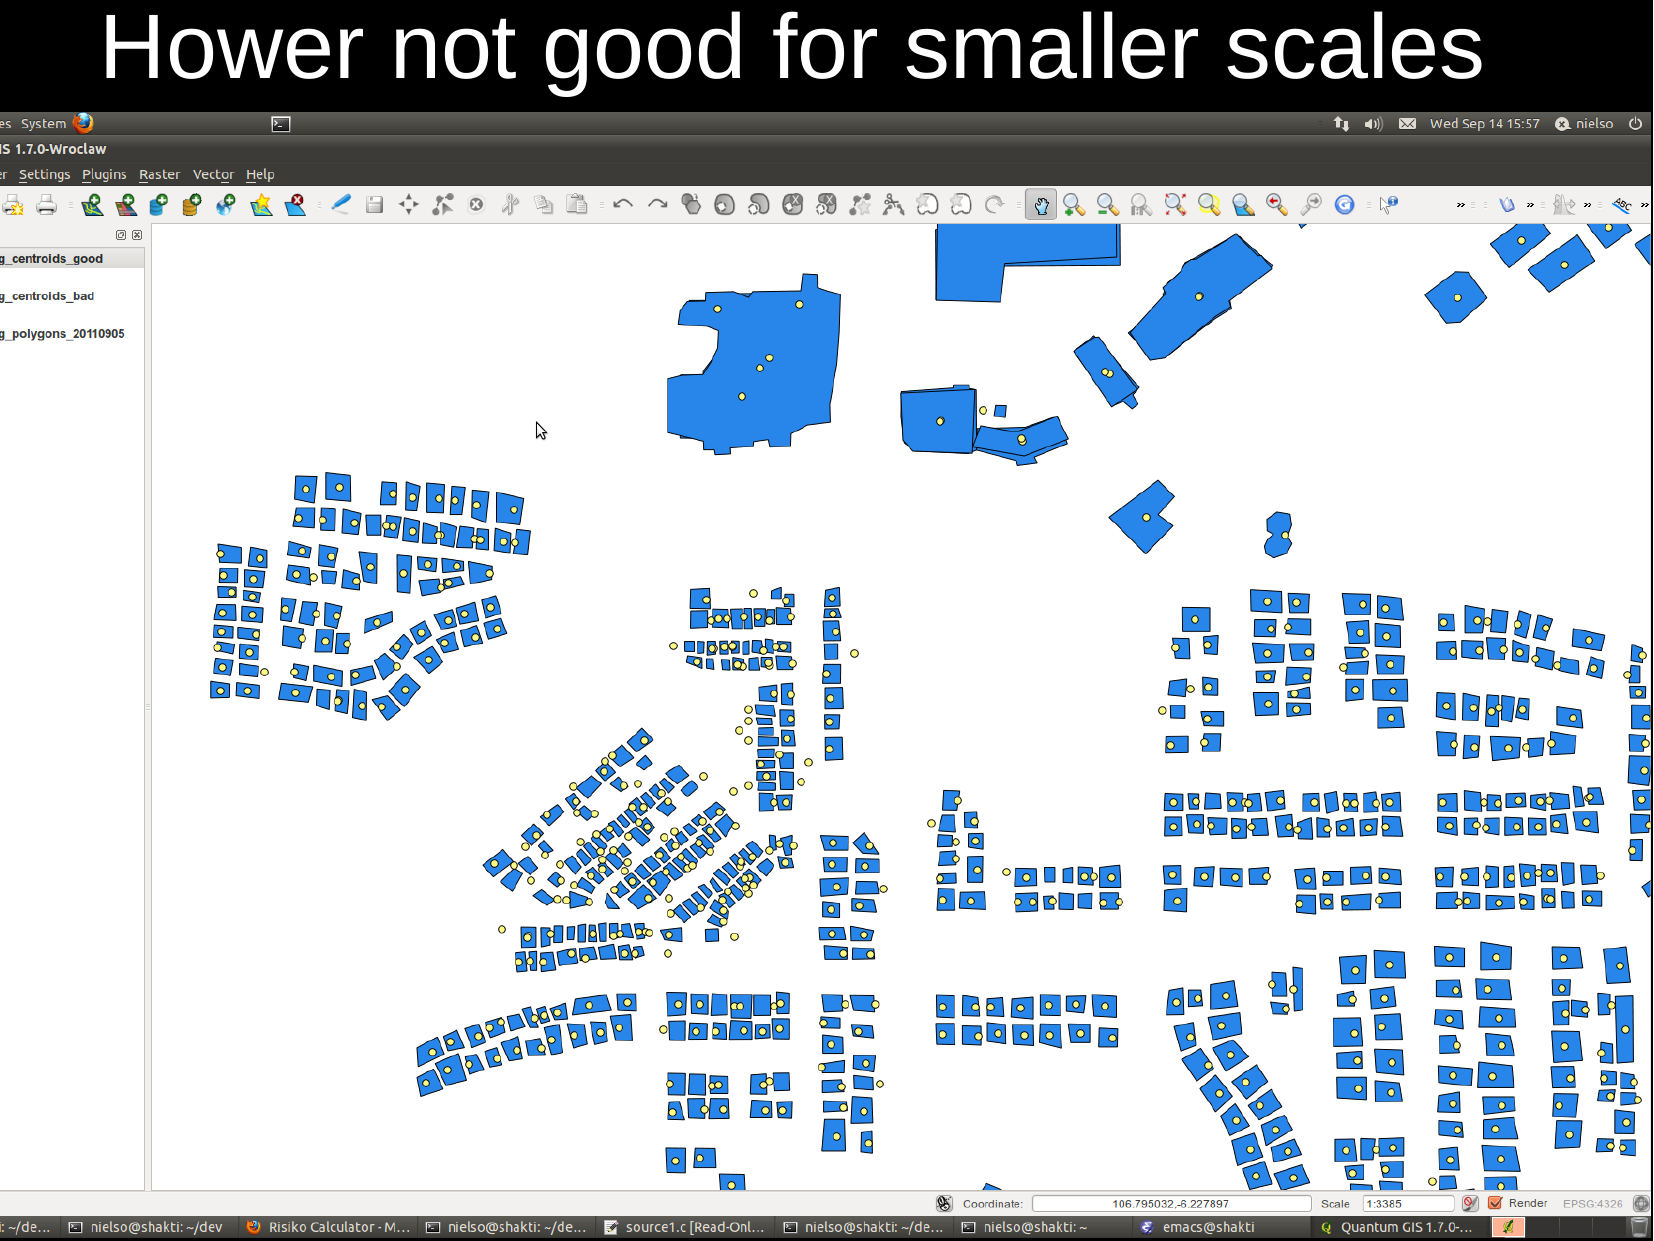

# Hower not good for smaller scales